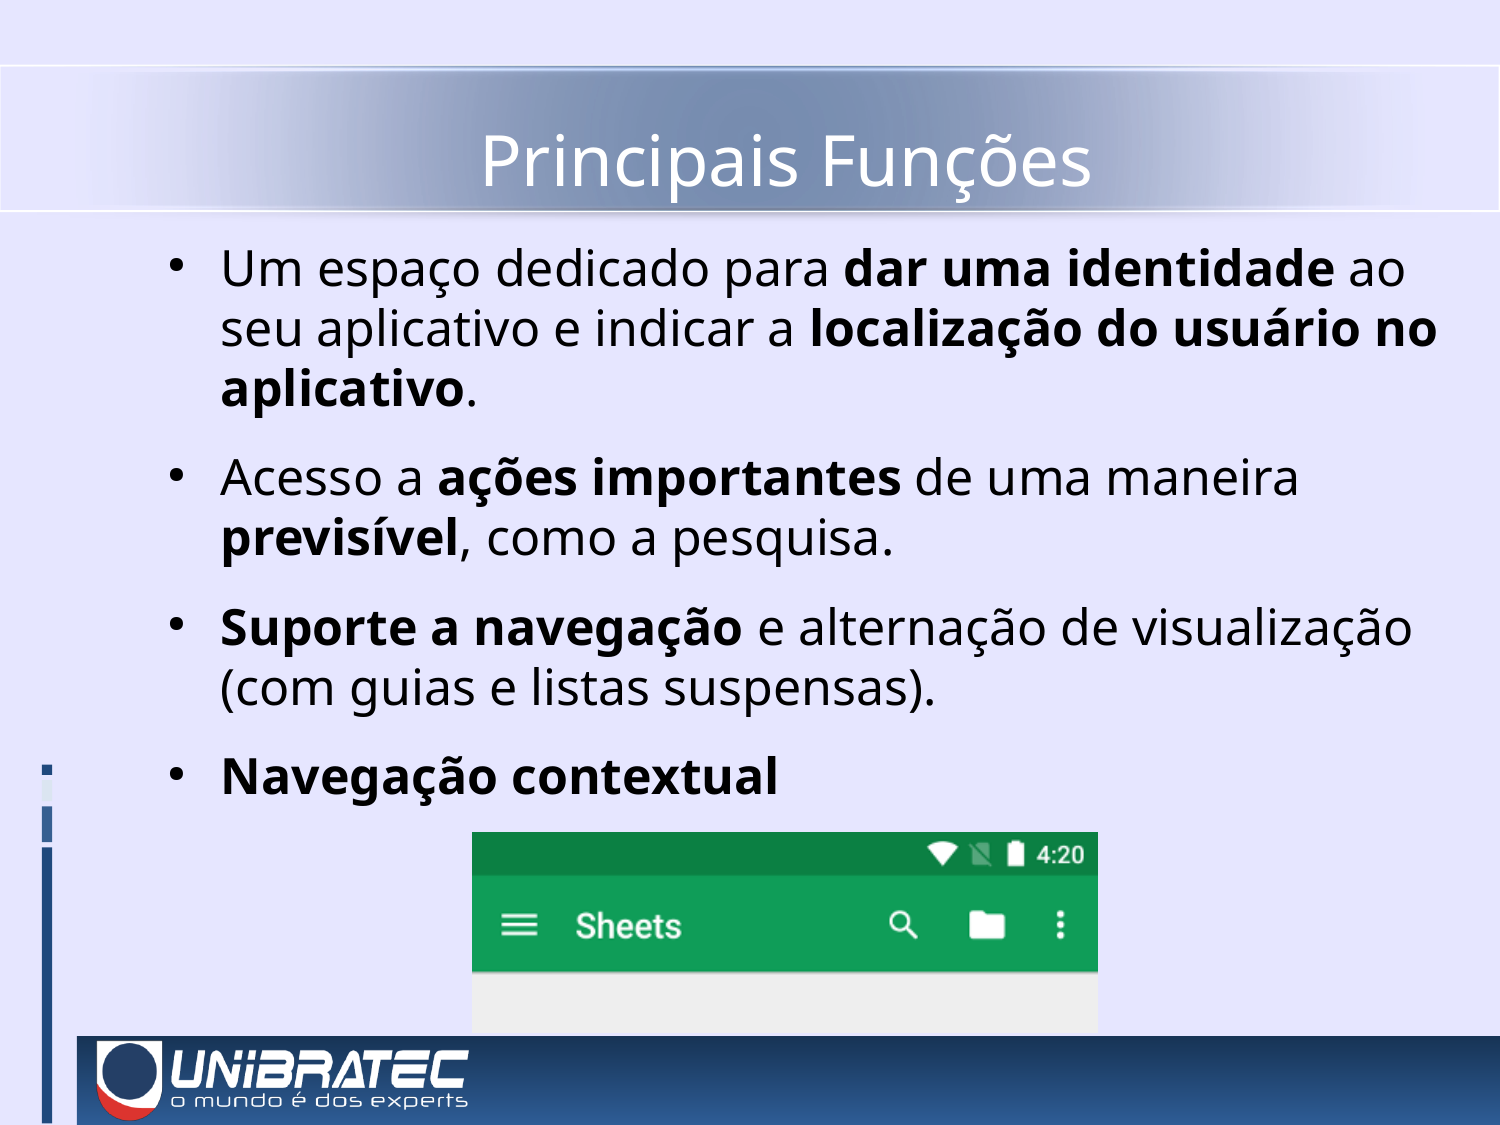

# Principais Funções
Um espaço dedicado para dar uma identidade ao seu aplicativo e indicar a localização do usuário no aplicativo.
Acesso a ações importantes de uma maneira previsível, como a pesquisa.
Suporte a navegação e alternação de visualização (com guias e listas suspensas).
Navegação contextual